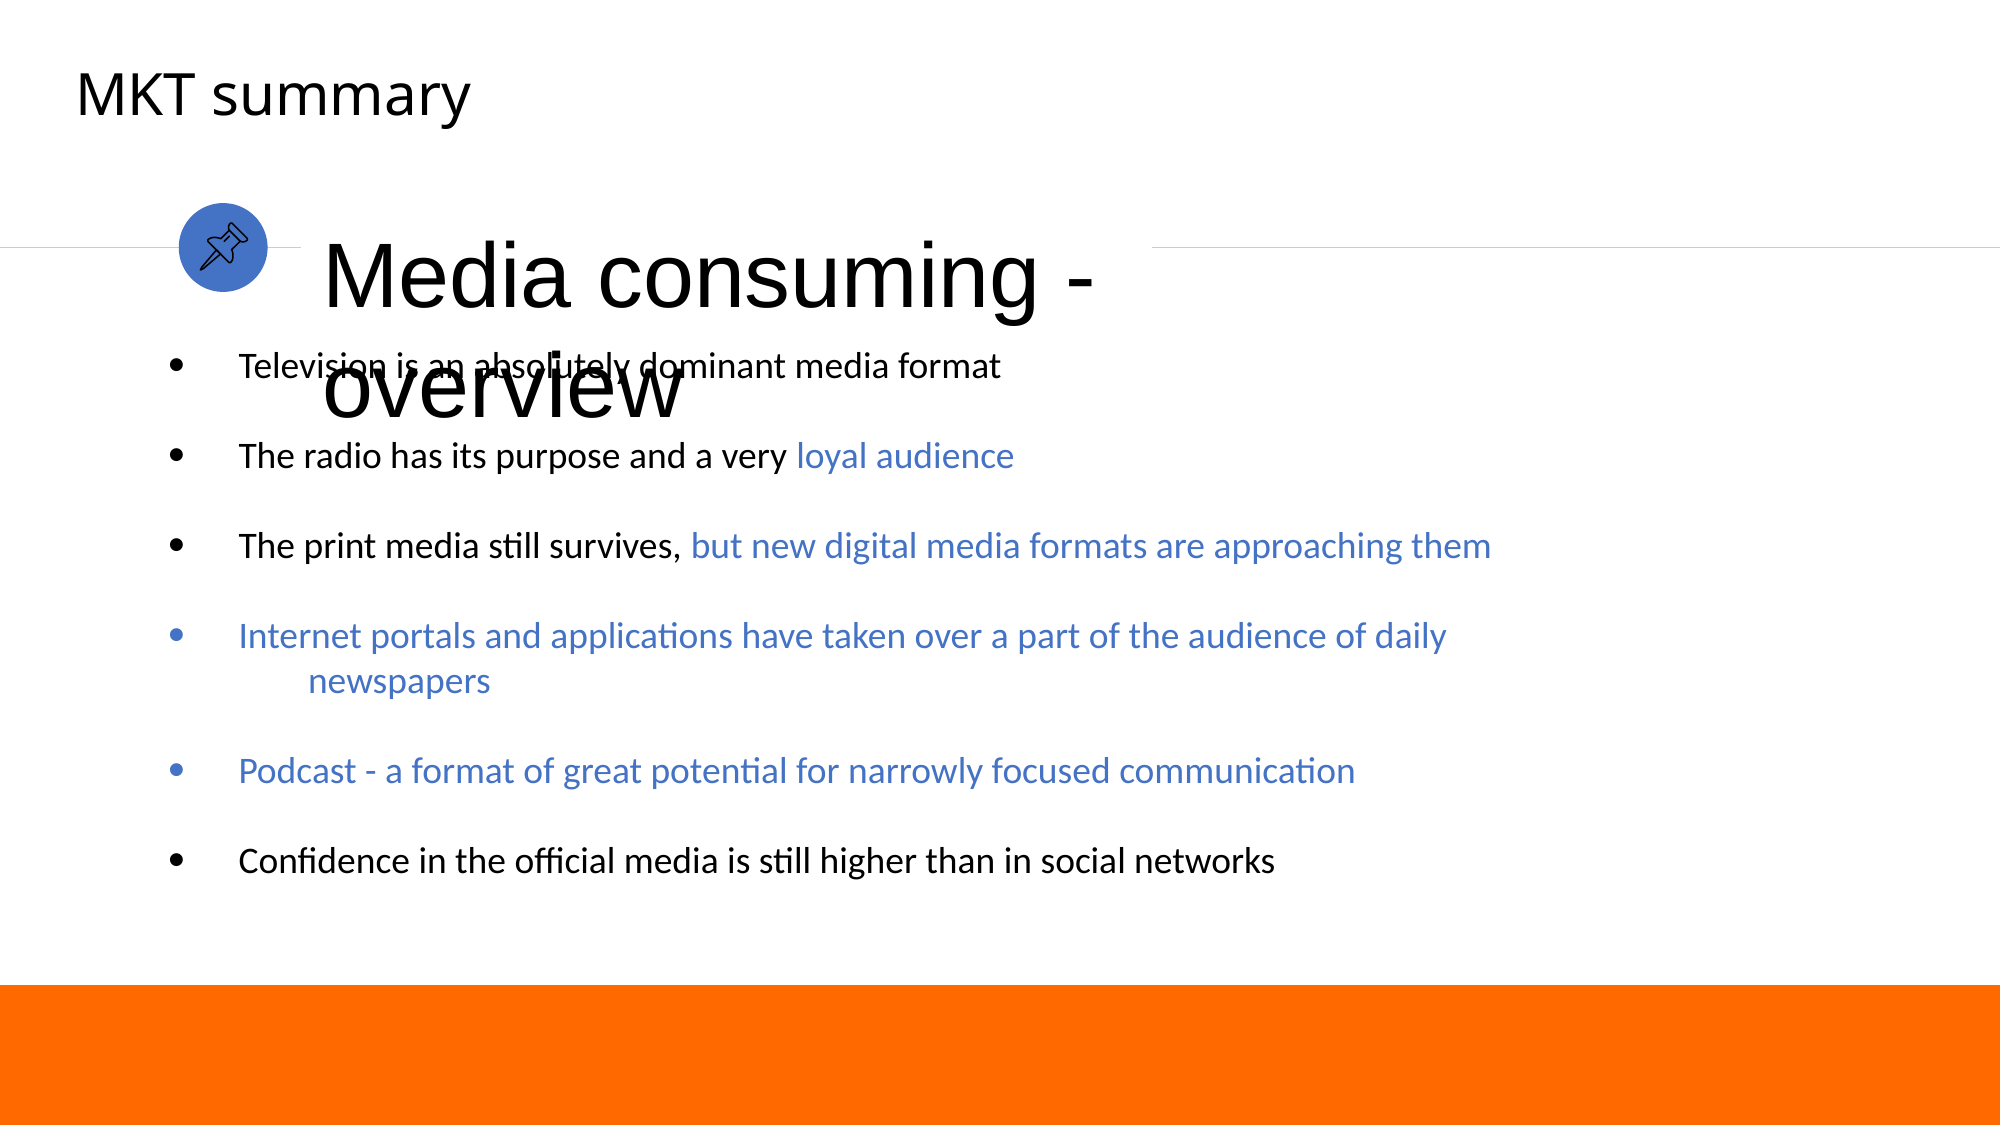

MKT summary
# Media consuming - overview
Television is an absolutely dominant media format
The radio has its purpose and a very loyal audience
The print media still survives, but new digital media formats are approaching them
Internet portals and applications have taken over a part of the audience of daily newspapers
Podcast - a format of great potential for narrowly focused communication
Confidence in the official media is still higher than in social networks